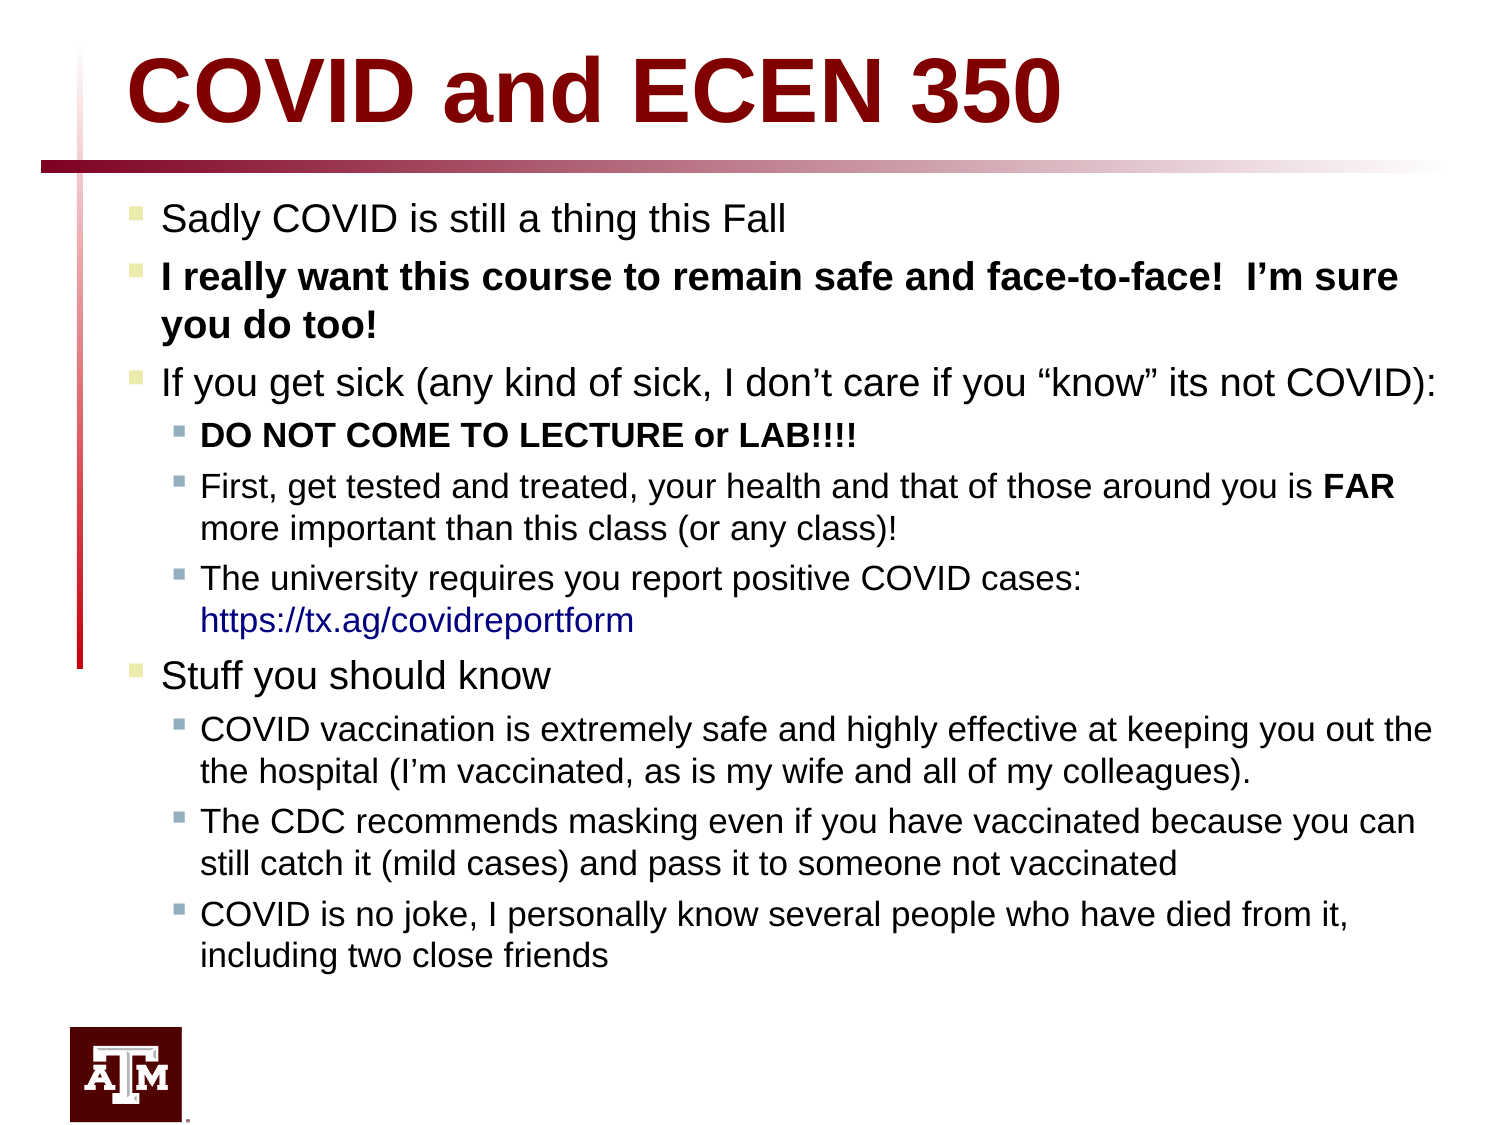

# COVID and ECEN 350
Sadly COVID is still a thing this Fall
I really want this course to remain safe and face-to-face! I’m sure you do too!
If you get sick (any kind of sick, I don’t care if you “know” its not COVID):
DO NOT COME TO LECTURE or LAB!!!!
First, get tested and treated, your health and that of those around you is FAR more important than this class (or any class)!
The university requires you report positive COVID cases: https://tx.ag/covidreportform
Stuff you should know
COVID vaccination is extremely safe and highly effective at keeping you out the the hospital (I’m vaccinated, as is my wife and all of my colleagues).
The CDC recommends masking even if you have vaccinated because you can still catch it (mild cases) and pass it to someone not vaccinated
COVID is no joke, I personally know several people who have died from it, including two close friends